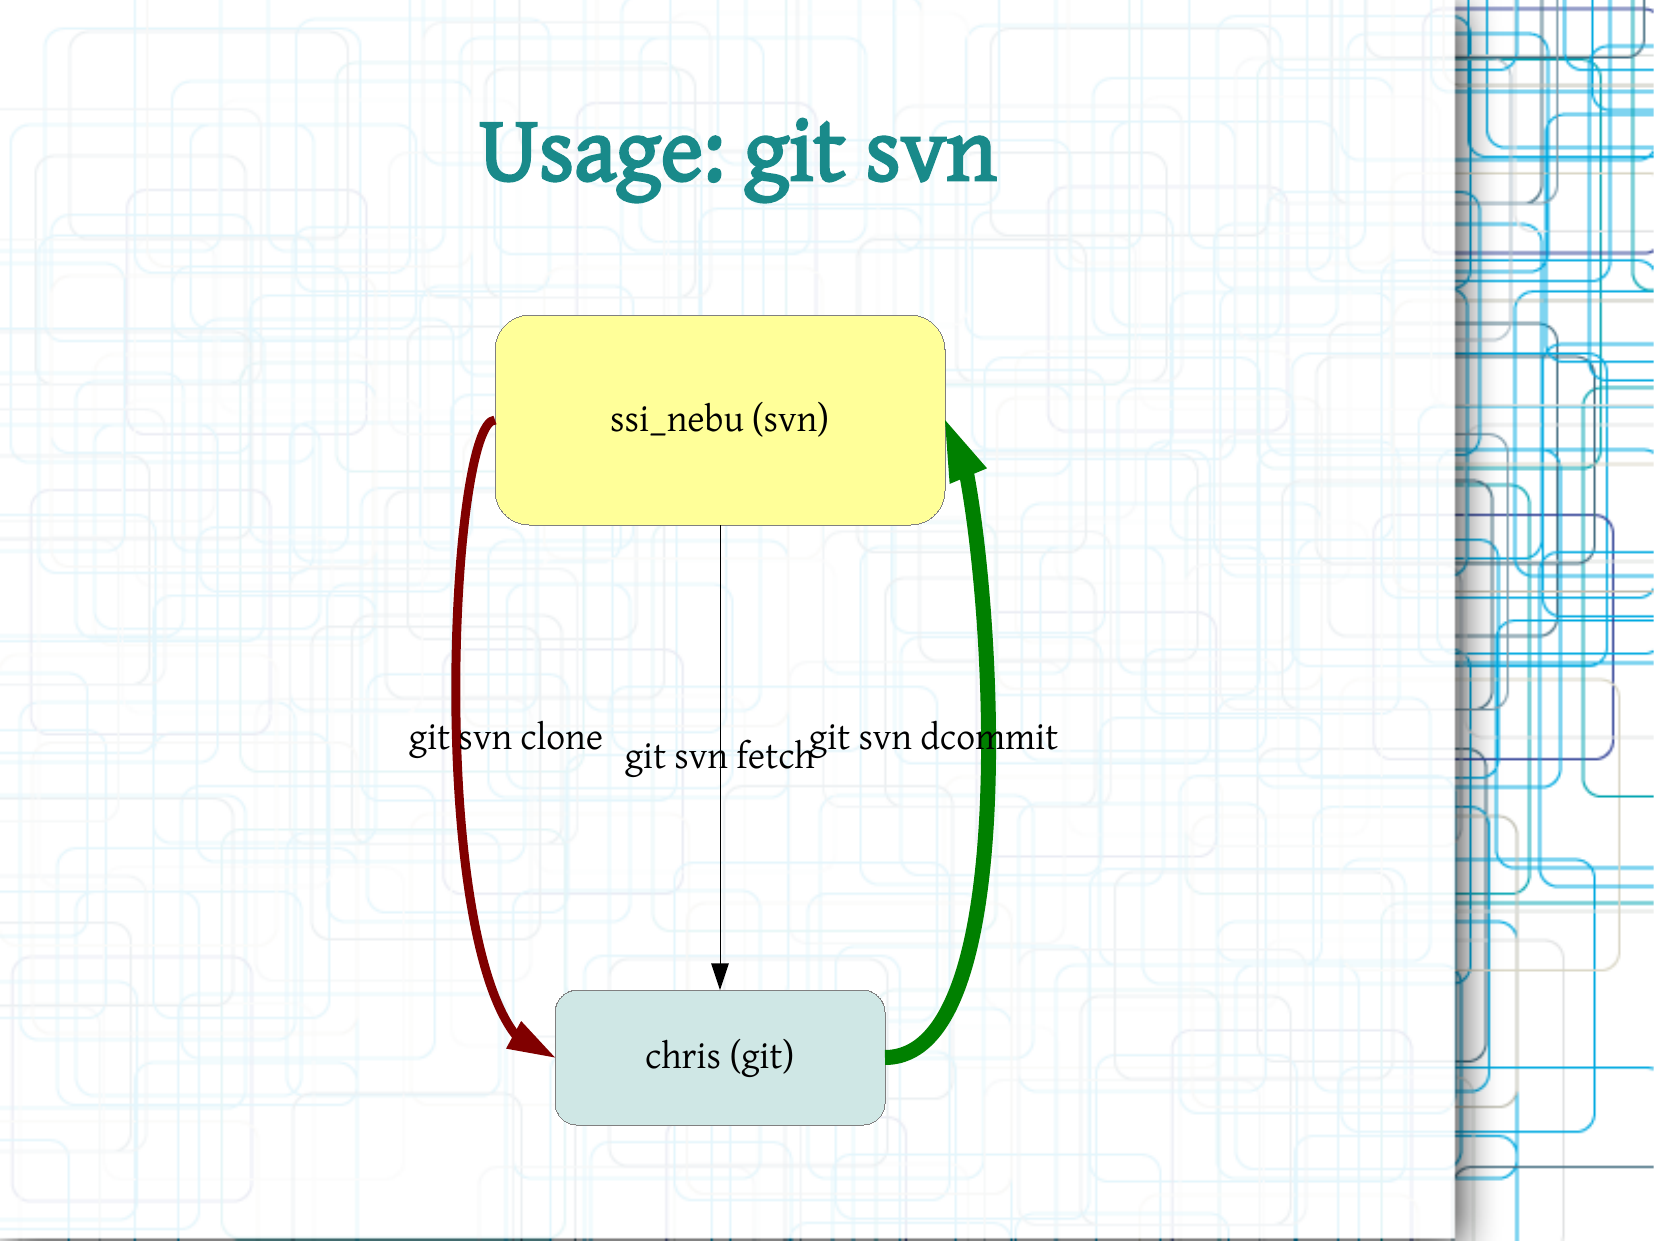

# Usage: git svn
ssi_nebu (svn)
chris (git)